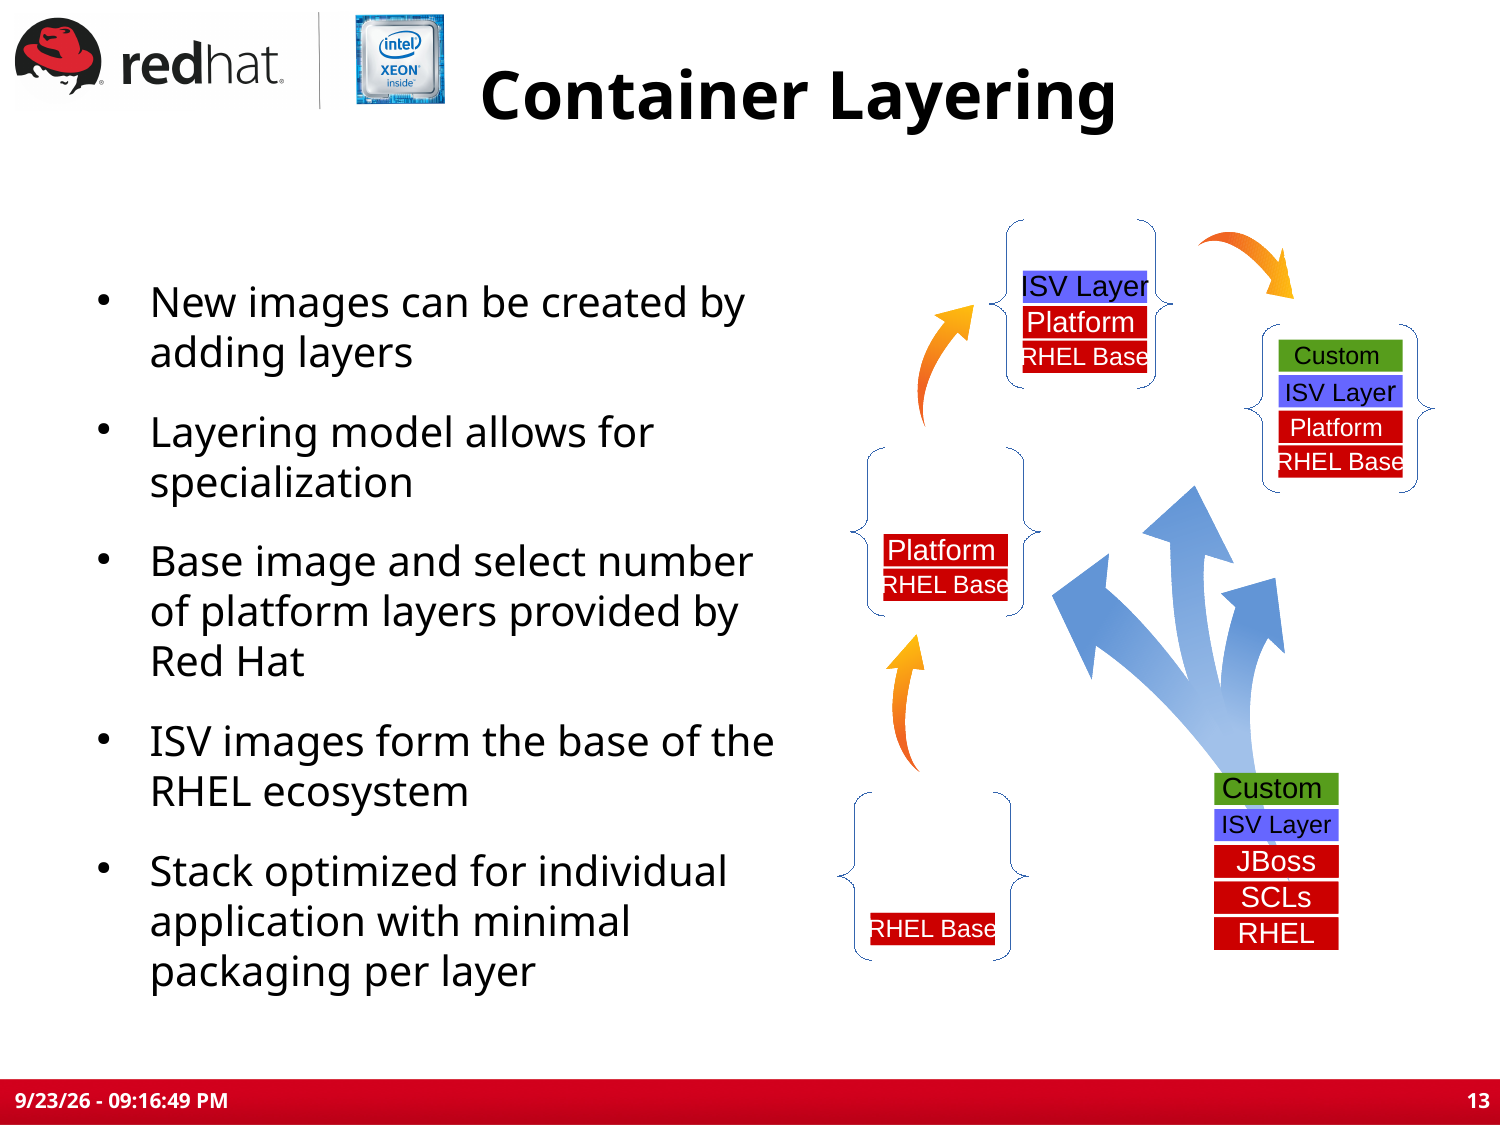

Container Layering
ISV Layer
Platform
RHEL Base
# New images can be created by adding layers
Layering model allows for specialization
Base image and select number of platform layers provided by Red Hat
ISV images form the base of the RHEL ecosystem
Stack optimized for individual application with minimal packaging per layer
Custom
ISV Layer
Platform
RHEL Base
Platform
RHEL Base
Custom
RHEL Base
RHEL Base
ISV Layer
JBoss
JBoss
SCLs
SCLs
RHEL
RHEL